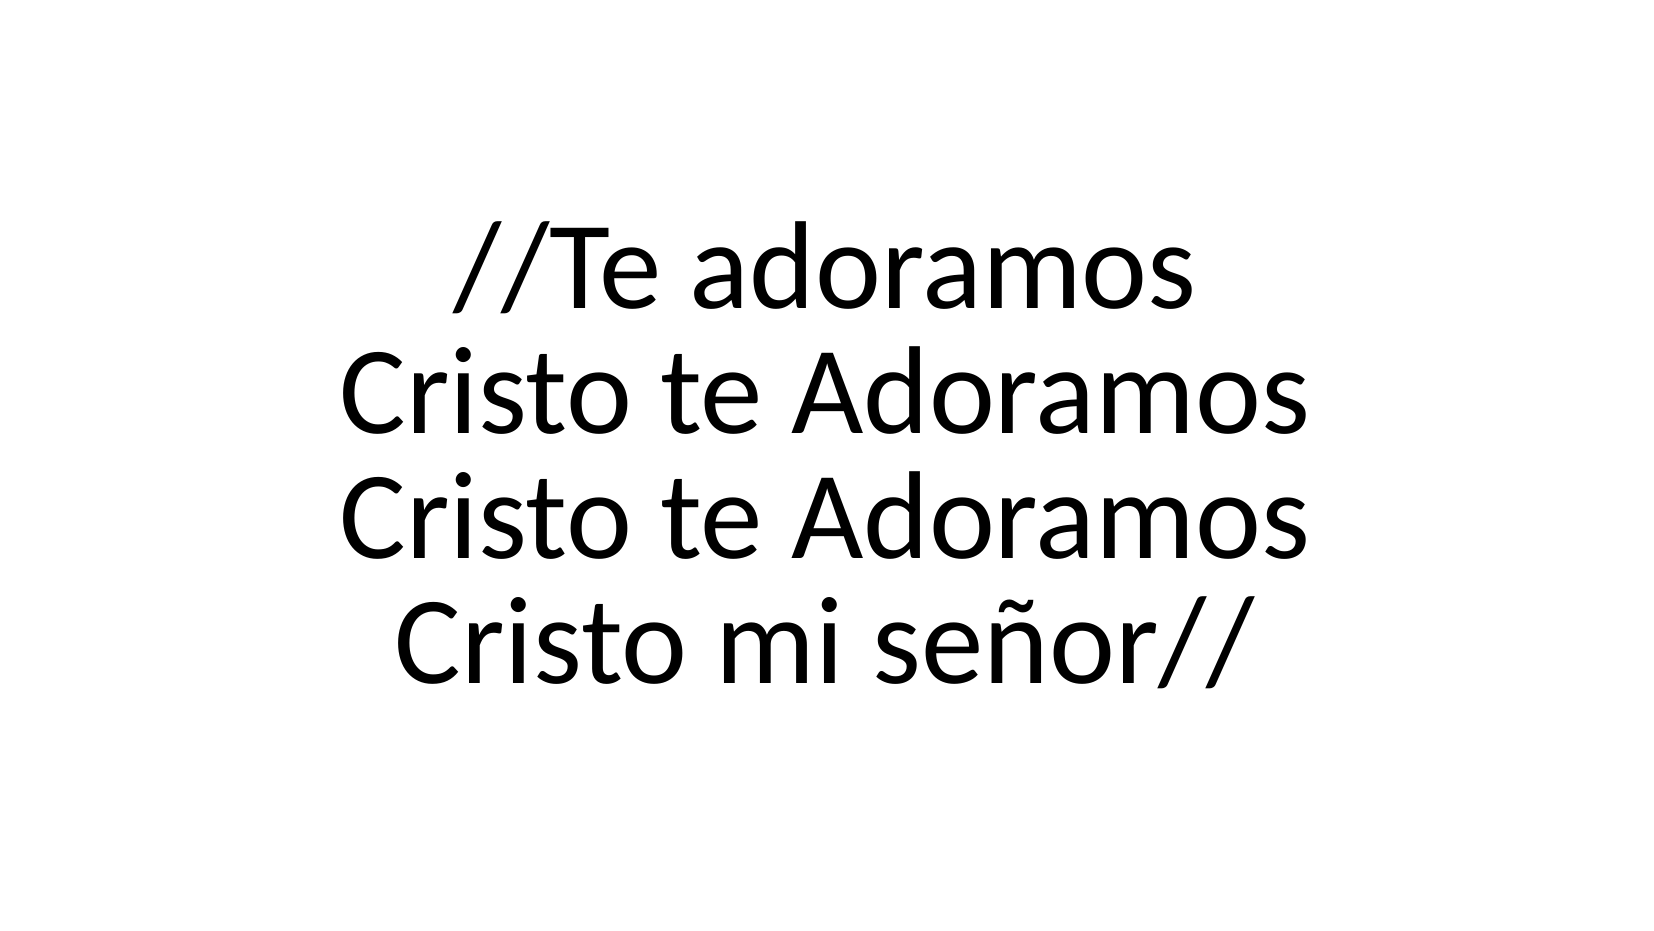

# //Te adoramos Cristo te Adoramos Cristo te Adoramos Cristo mi señor//